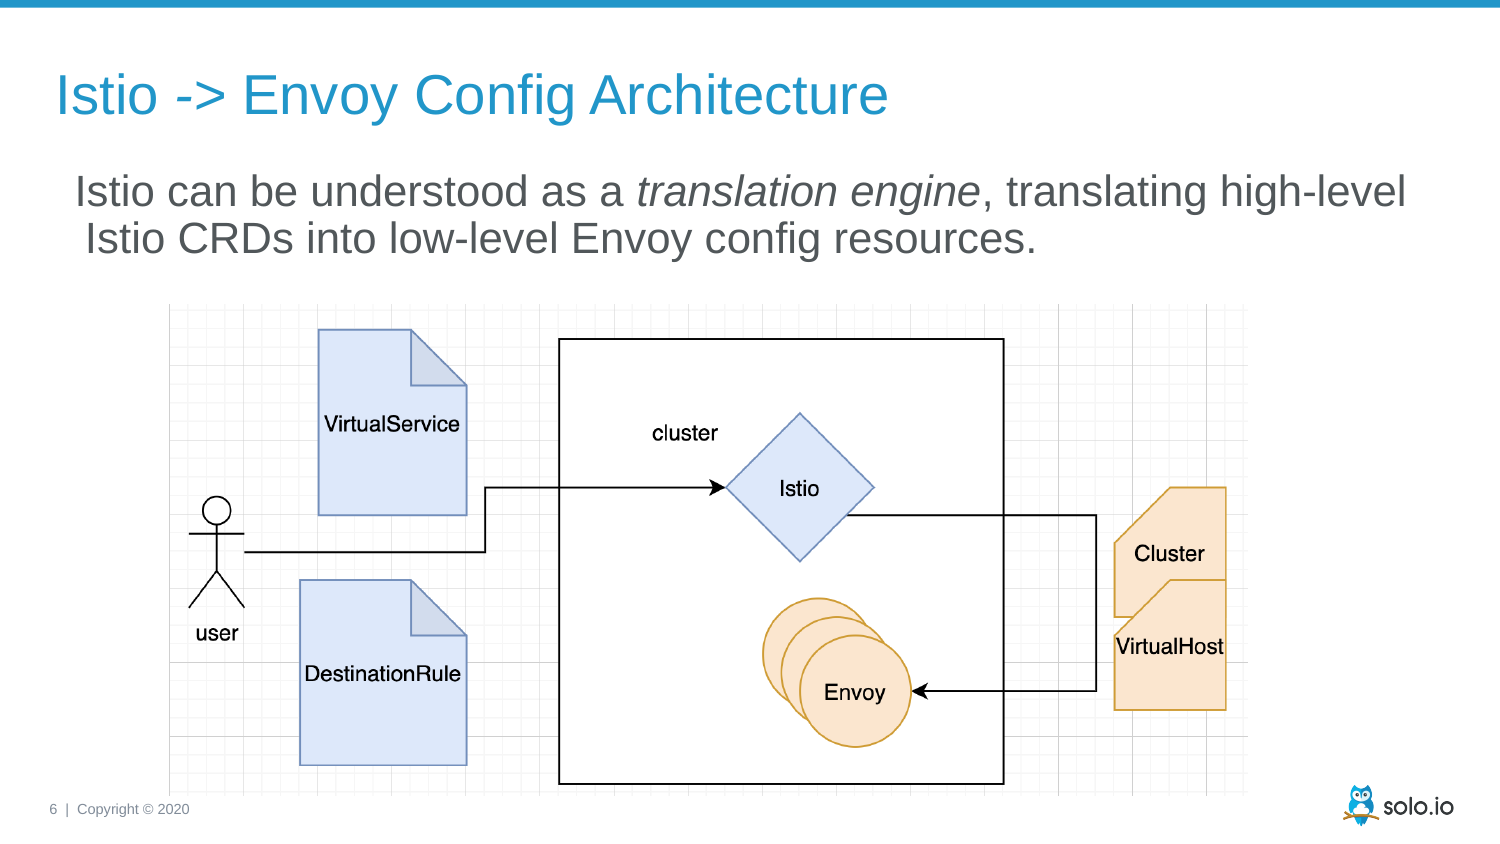

# Istio -> Envoy Config Architecture
Istio can be understood as a translation engine, translating high-level Istio CRDs into low-level Envoy config resources.